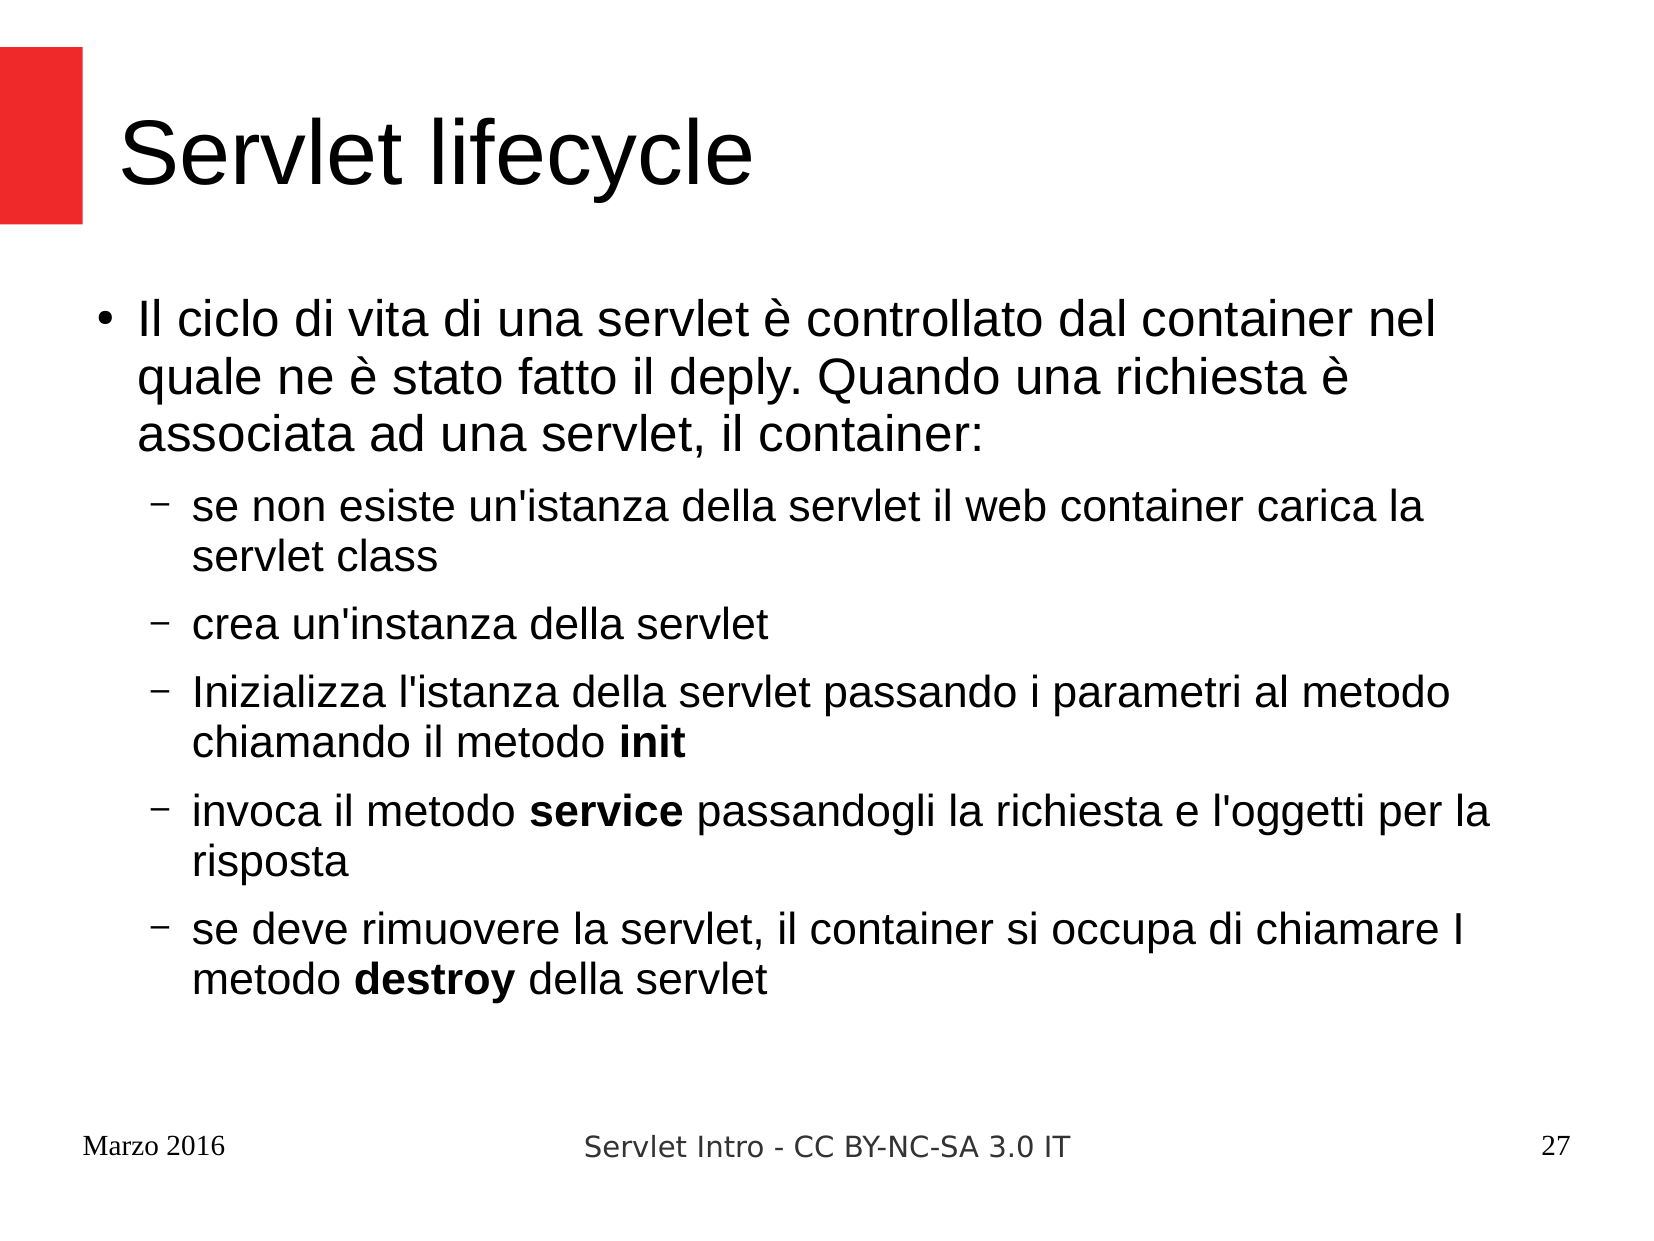

# Servlet lifecycle
Il ciclo di vita di una servlet è controllato dal container nel quale ne è stato fatto il deply. Quando una richiesta è associata ad una servlet, il container:
se non esiste un'istanza della servlet il web container carica la servlet class
crea un'instanza della servlet
Inizializza l'istanza della servlet passando i parametri al metodo chiamando il metodo init
invoca il metodo service passandogli la richiesta e l'oggetti per la risposta
se deve rimuovere la servlet, il container si occupa di chiamare I metodo destroy della servlet
Your Date Here
Your Footer Here
27